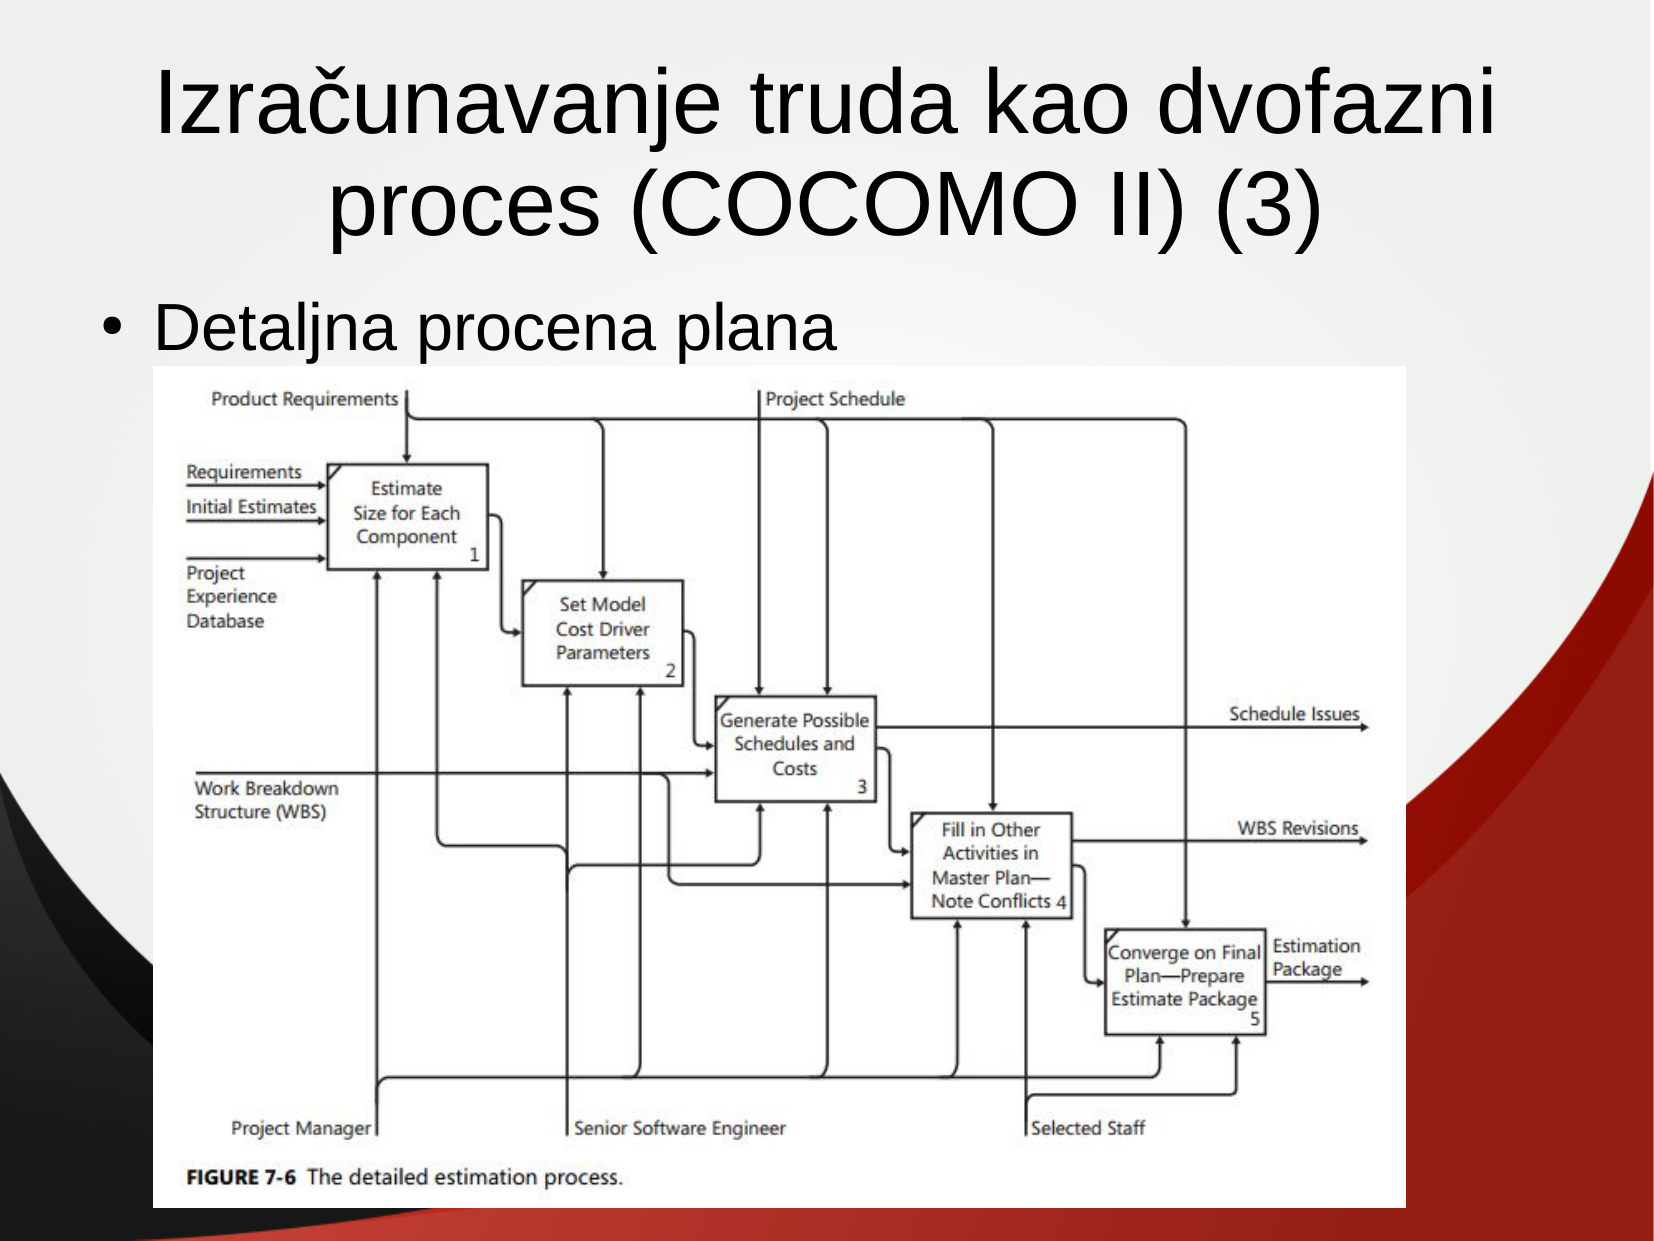

# Izračunavanje truda kao dvofazni proces (COCOMO II) (3)
Detaljna procena plana